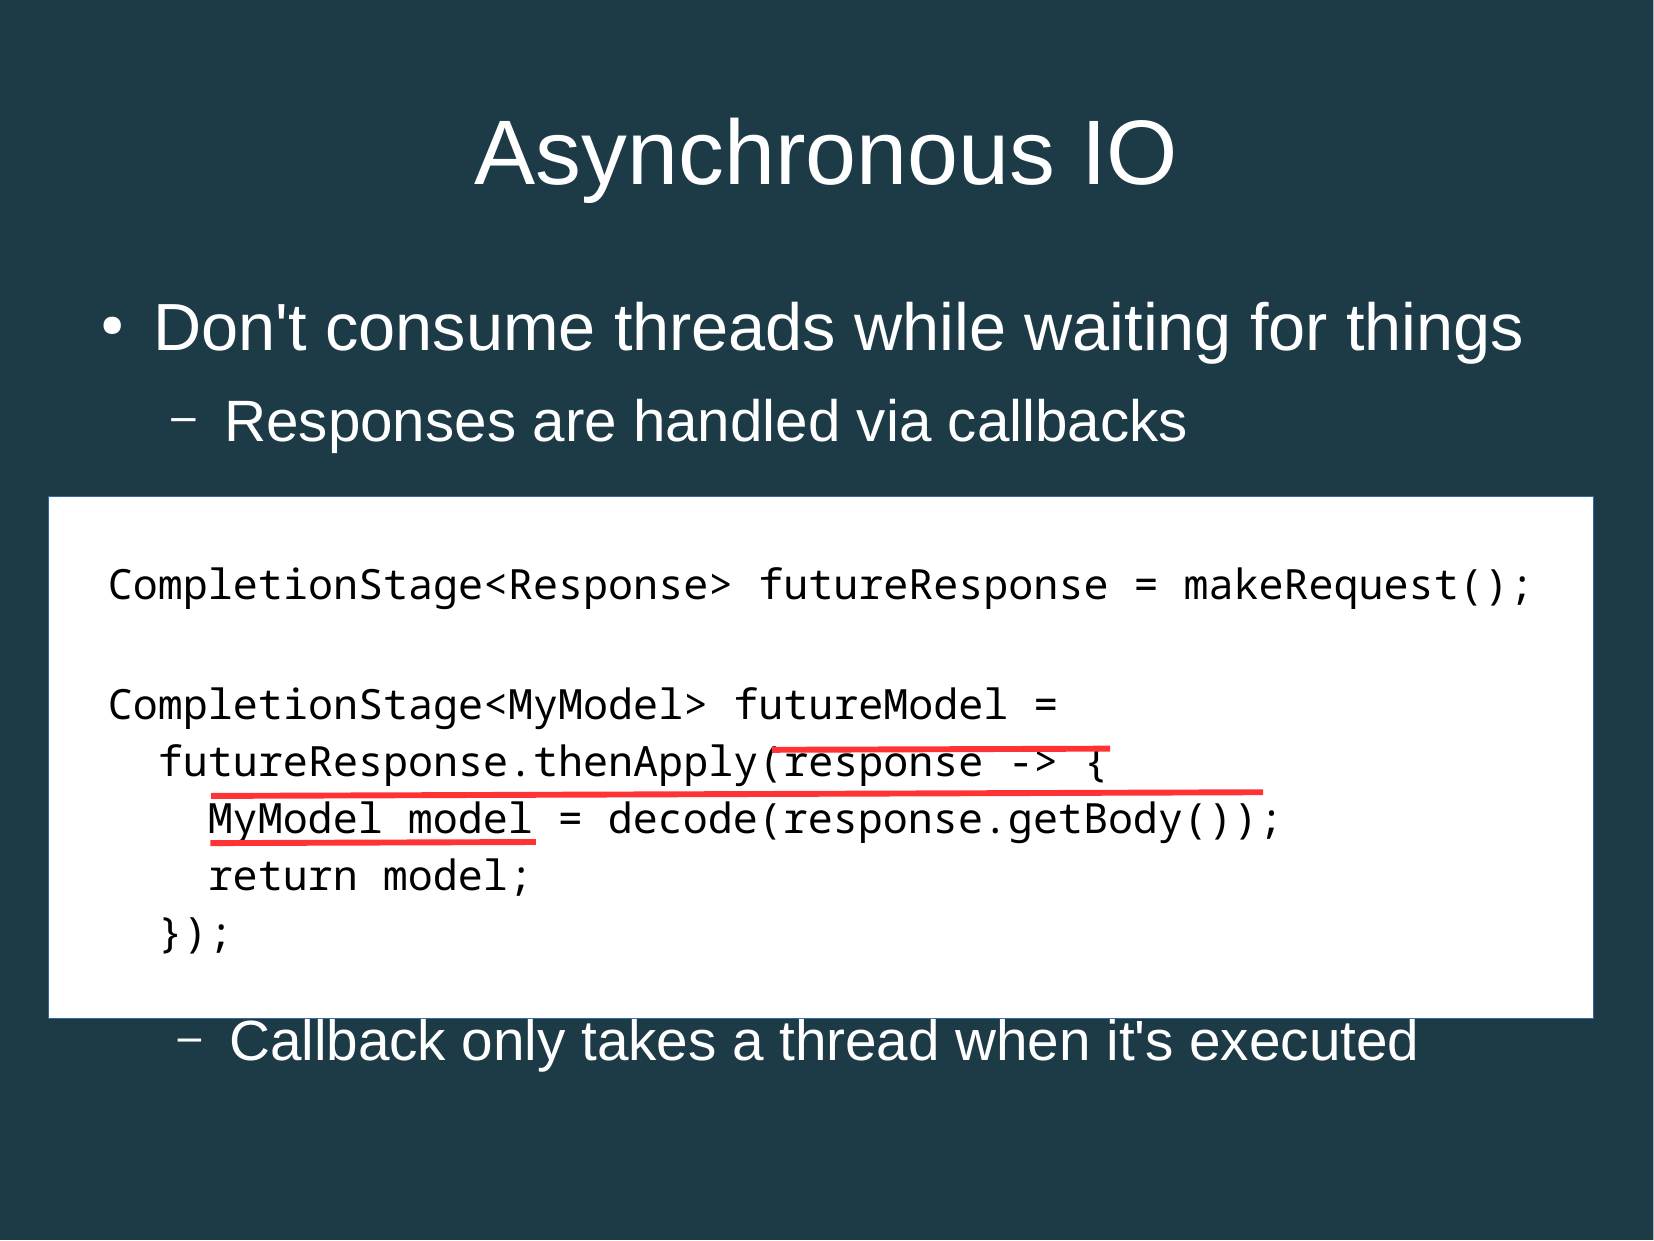

# Asynchronous IO
Don't consume threads while waiting for things
Responses are handled via callbacks
CompletionStage<Response> futureResponse = makeRequest();
CompletionStage<MyModel> futureModel =
 futureResponse.thenApply(response -> {
 MyModel model = decode(response.getBody());
 return model;
 });
Callback only takes a thread when it's executed